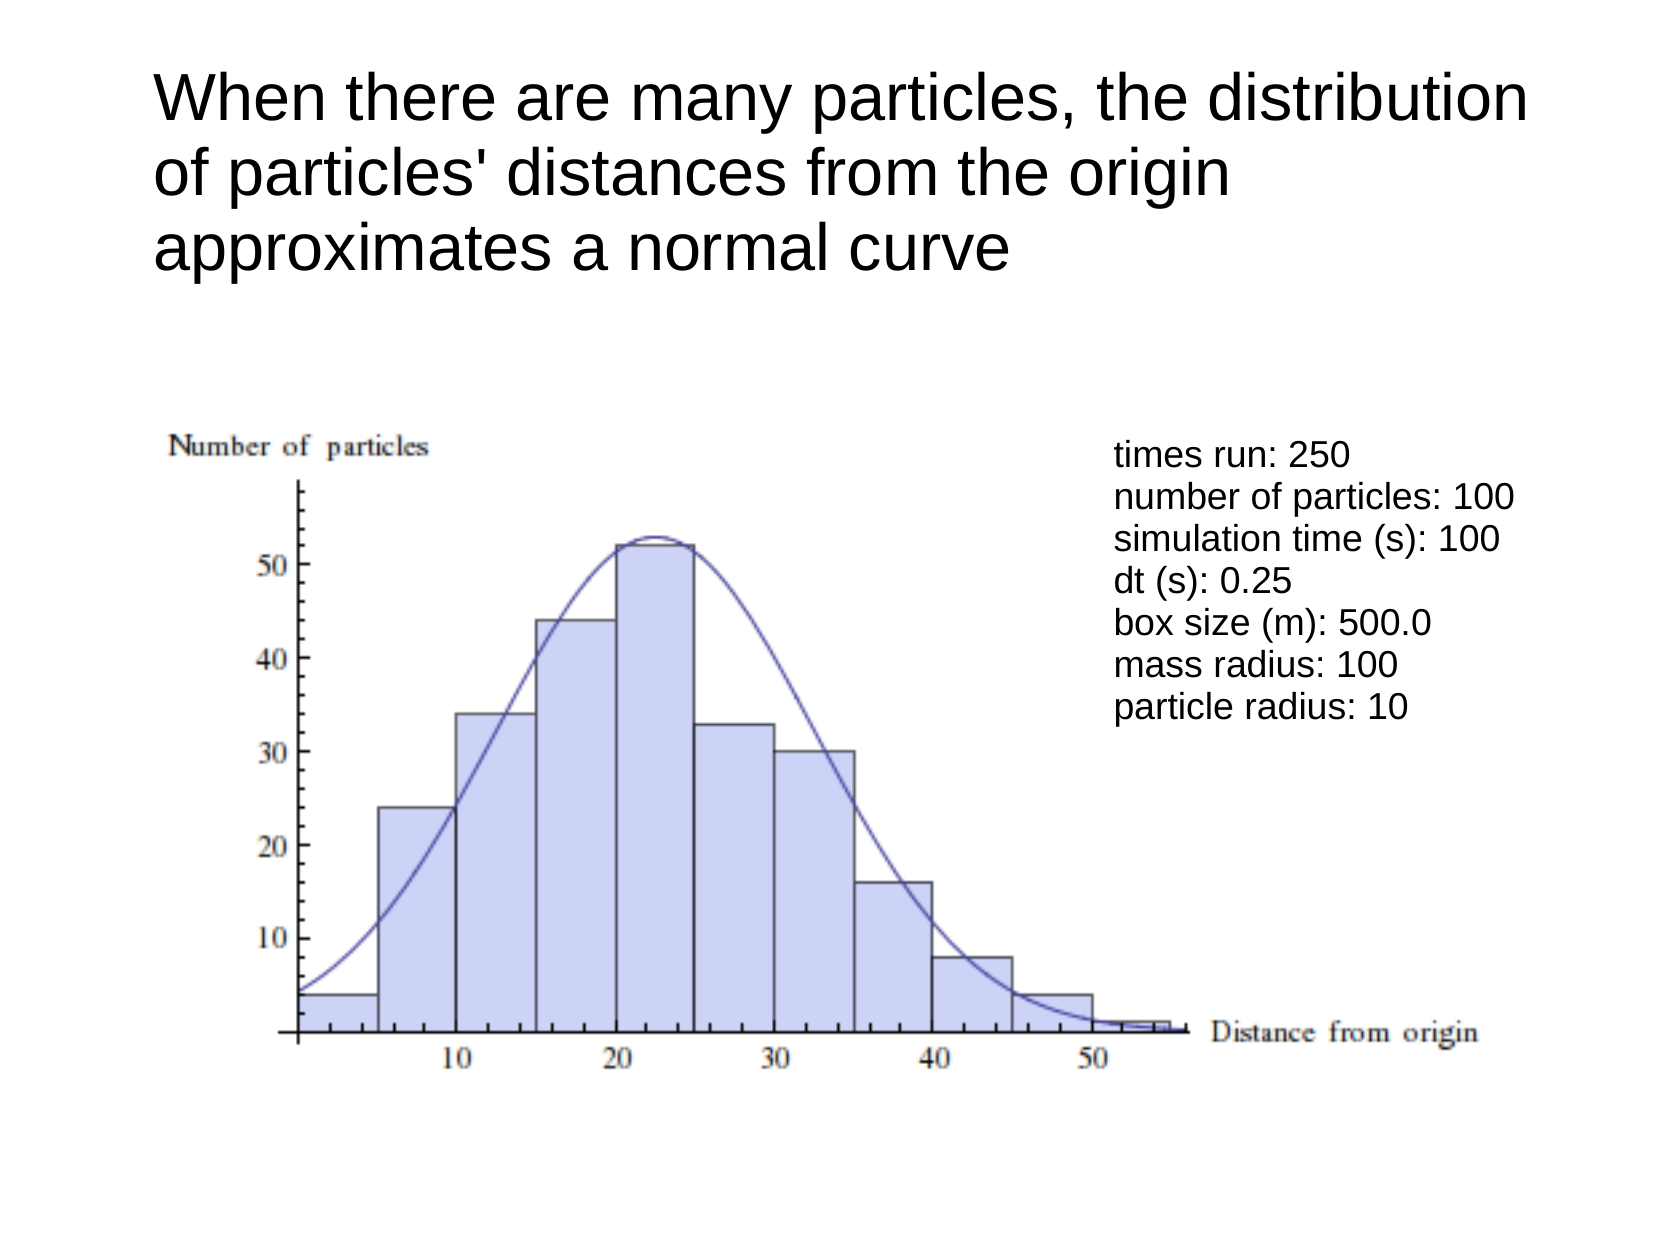

# When there are many particles, the distribution of particles' distances from the origin approximates a normal curve
 times run: 250
 number of particles: 100
 simulation time (s): 100
 dt (s): 0.25
 box size (m): 500.0
 mass radius: 100
 particle radius: 10